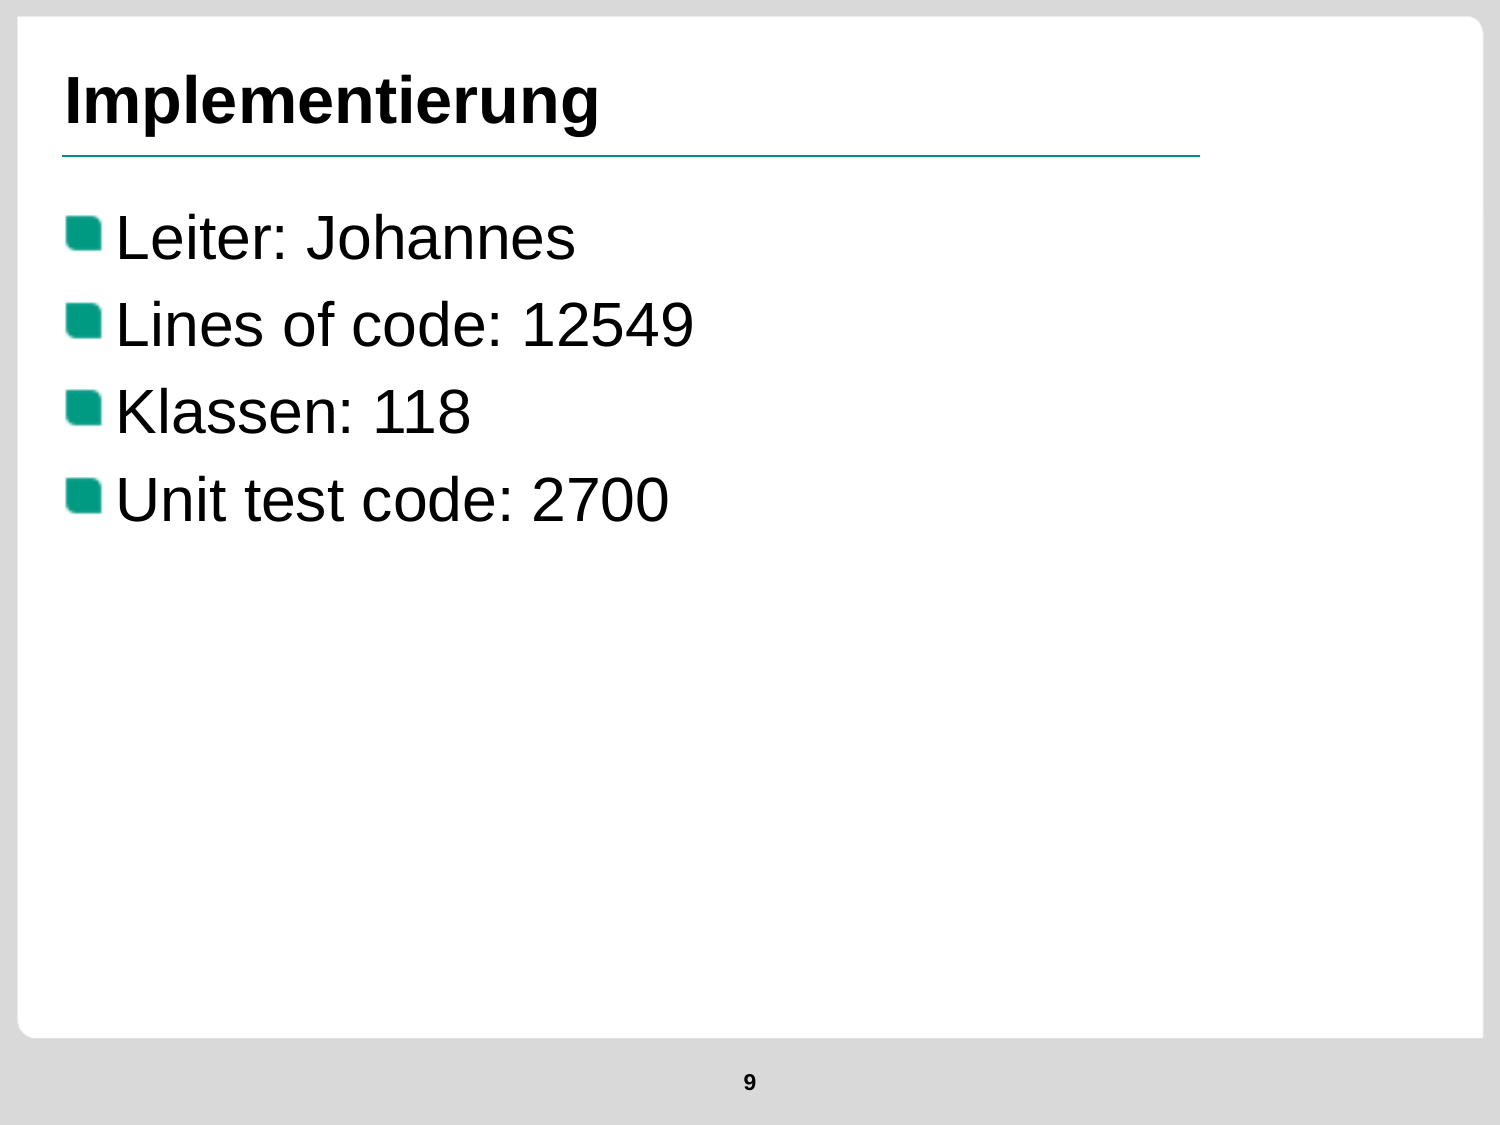

# Implementierung
Leiter: Johannes
Lines of code: 12549
Klassen: 118
Unit test code: 2700